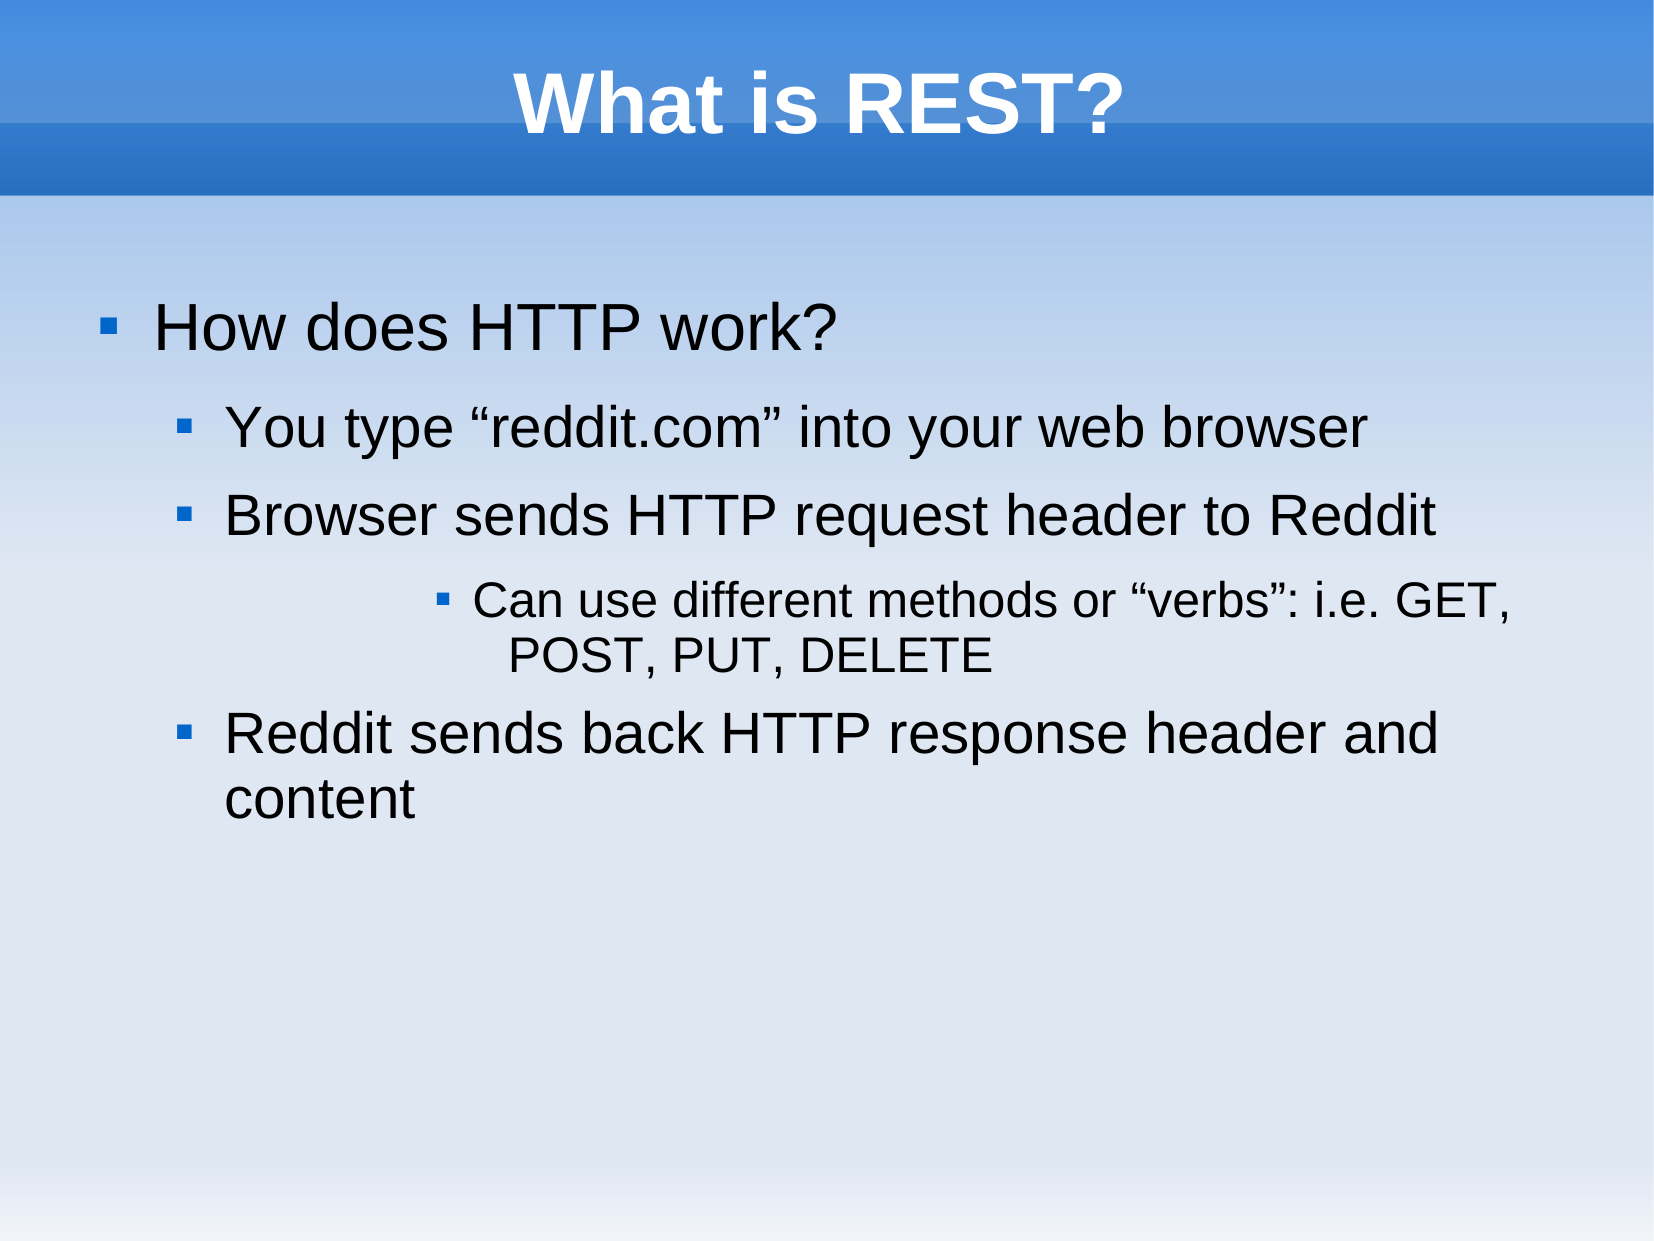

# What is REST?
How does HTTP work?
You type “reddit.com” into your web browser
Browser sends HTTP request header to Reddit
Can use different methods or “verbs”: i.e. GET, POST, PUT, DELETE
Reddit sends back HTTP response header and content